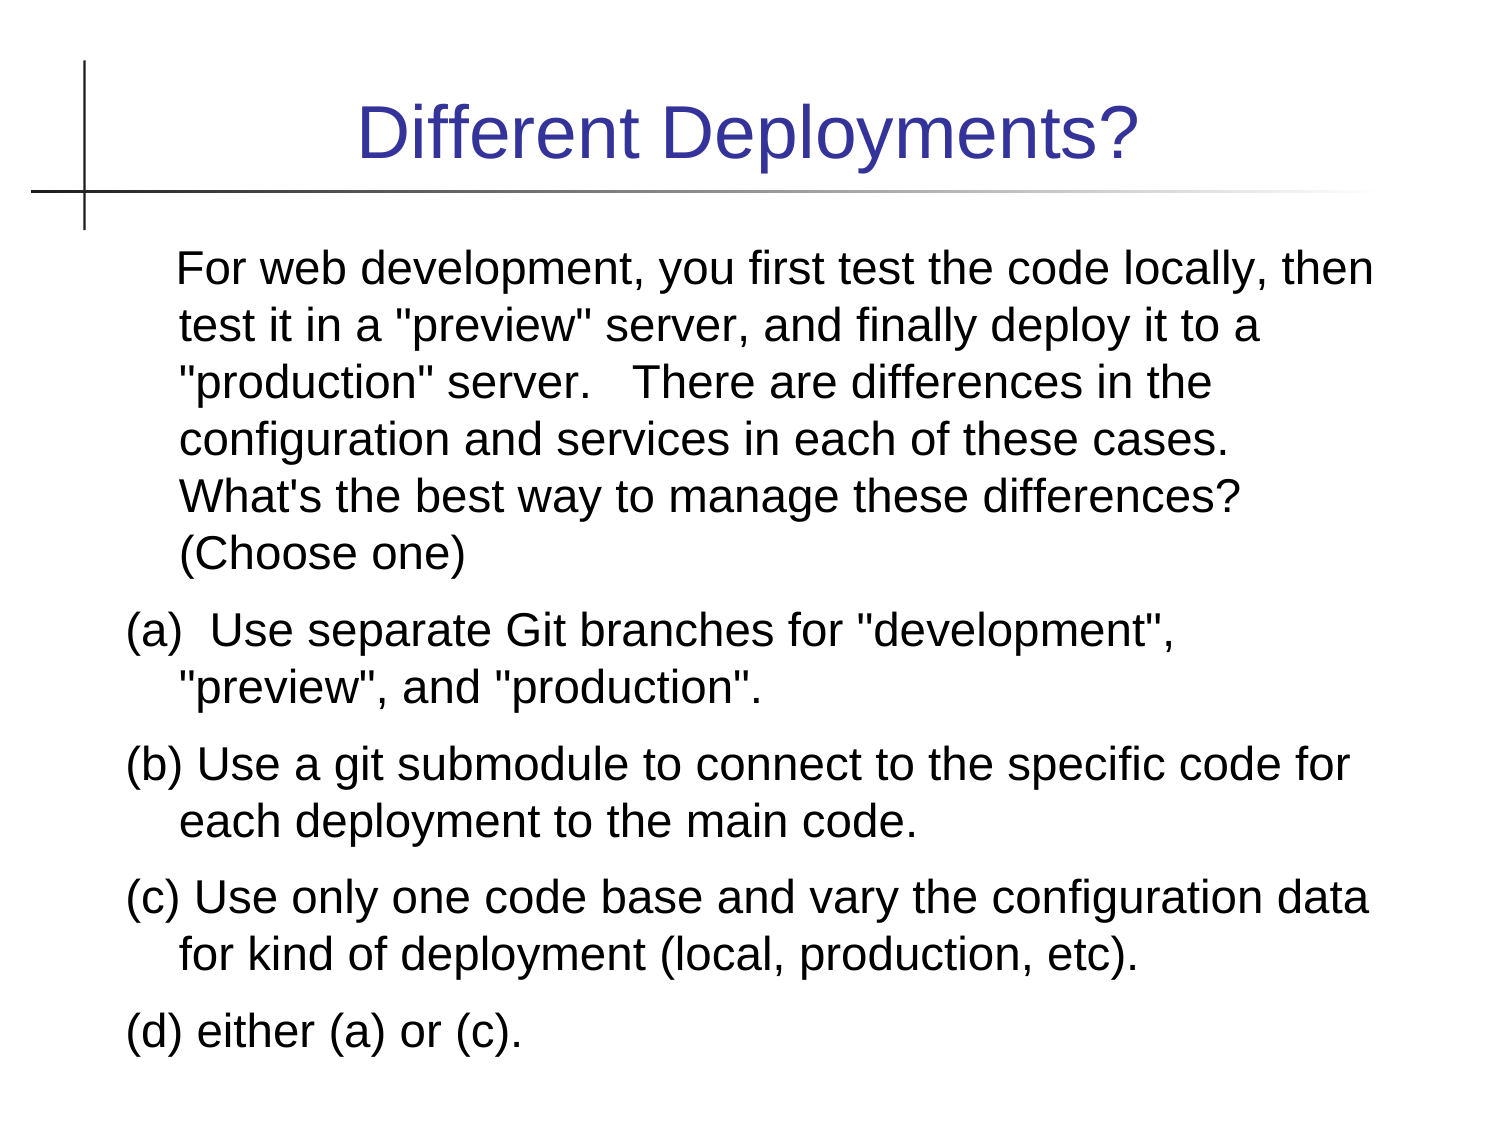

# Different Deployments?
 For web development, you first test the code locally, then test it in a "preview" server, and finally deploy it to a "production" server. There are differences in the configuration and services in each of these cases. What's the best way to manage these differences? (Choose one)
(a) Use separate Git branches for "development", "preview", and "production".
(b) Use a git submodule to connect to the specific code for each deployment to the main code.
(c) Use only one code base and vary the configuration data for kind of deployment (local, production, etc).
(d) either (a) or (c).